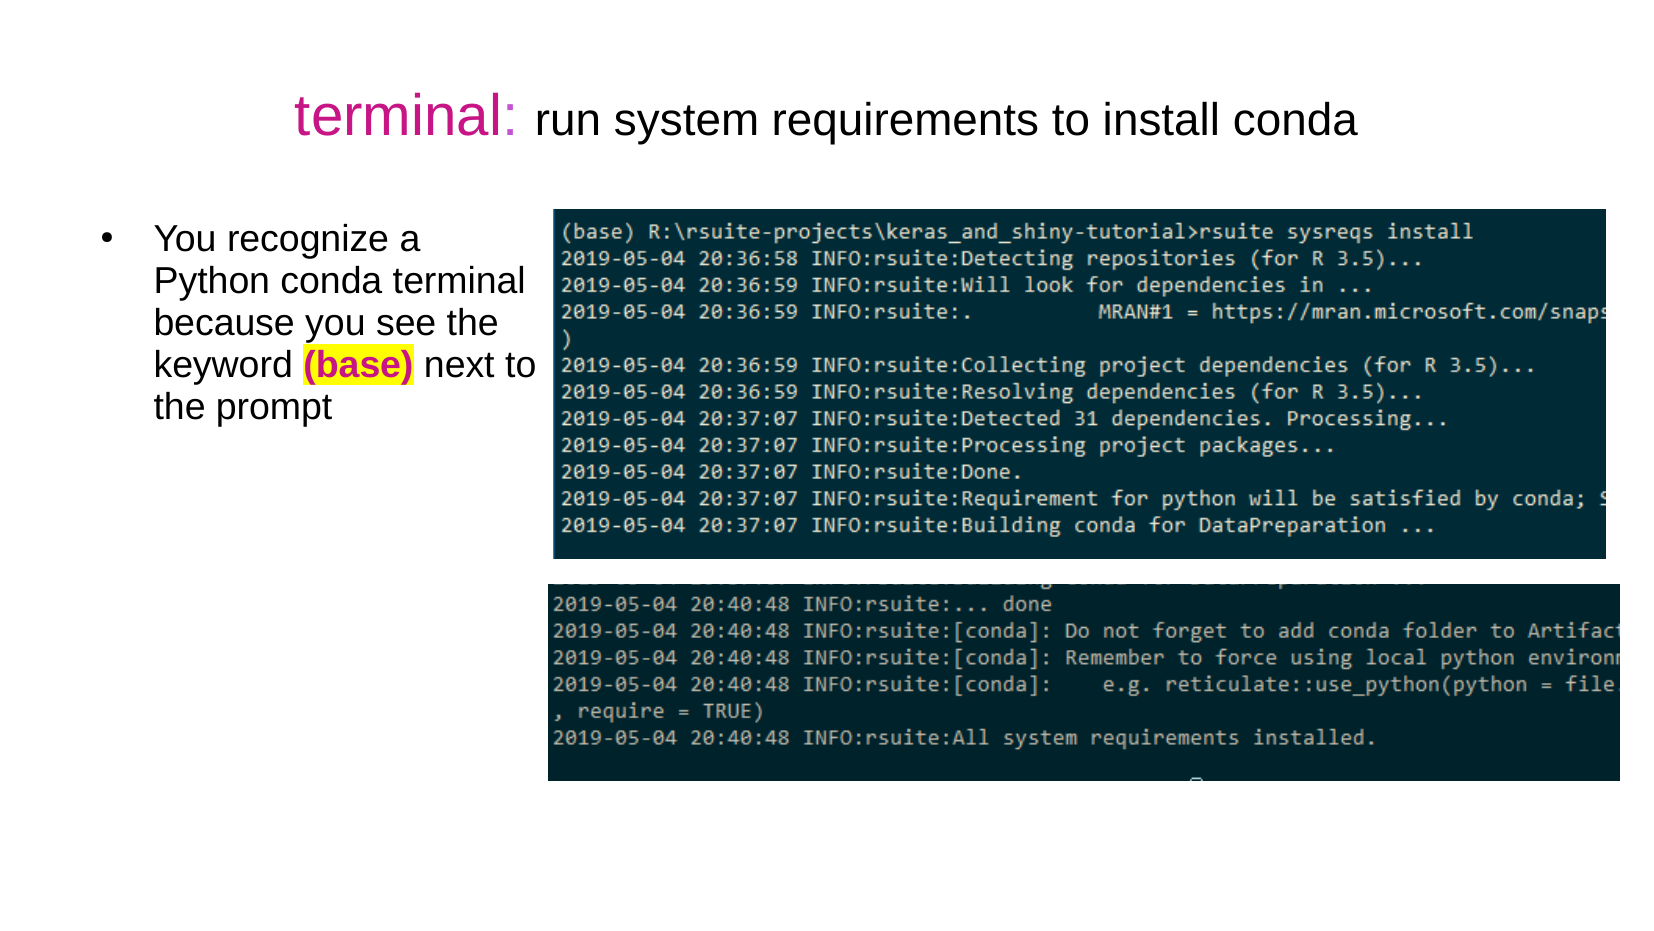

# terminal: run system requirements to install conda
You recognize a Python conda terminal because you see the keyword (base) next to the prompt